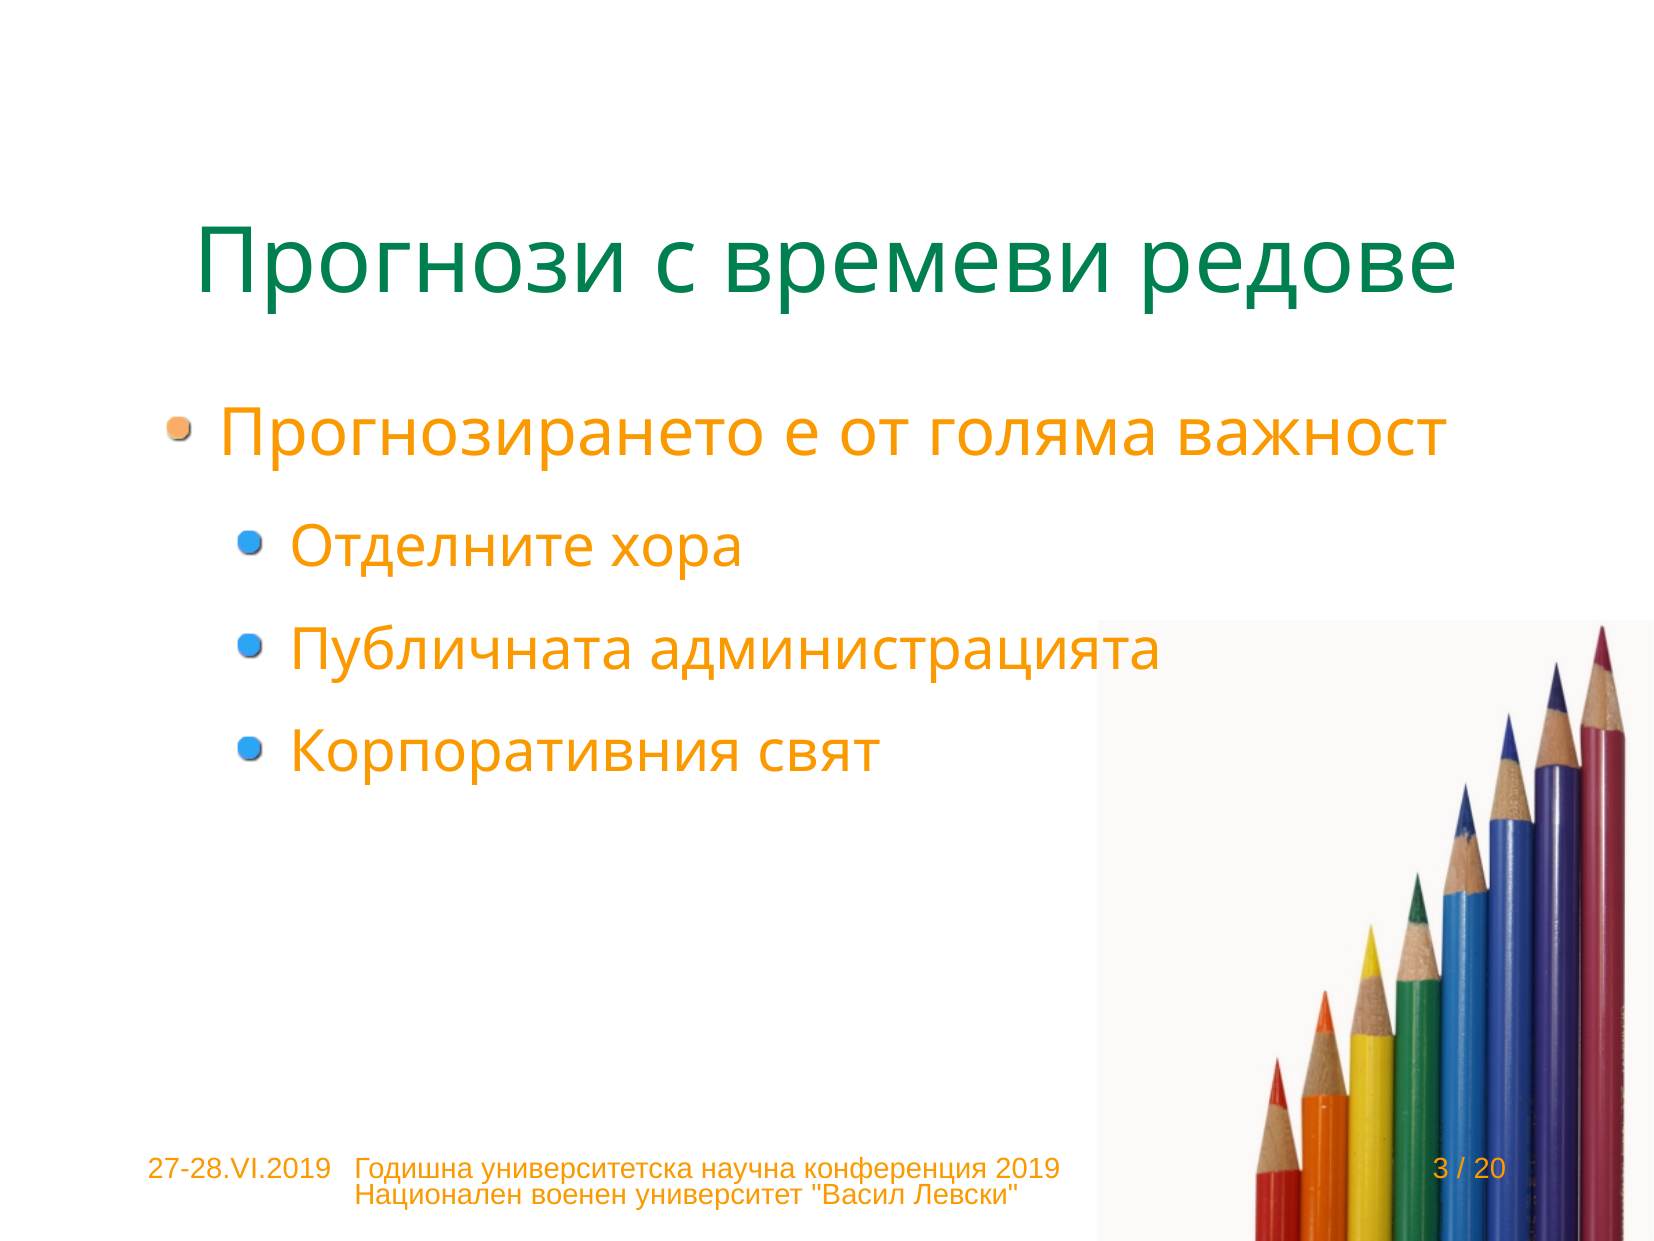

# Прогнози с времеви редове
Прогнозирането е от голяма важност
Отделните хора
Публичната администрацията
Корпоративния свят
27-28.VI.2019
Годишна университетска научна конференция 2019 Национален военен университет "Васил Левски"
3